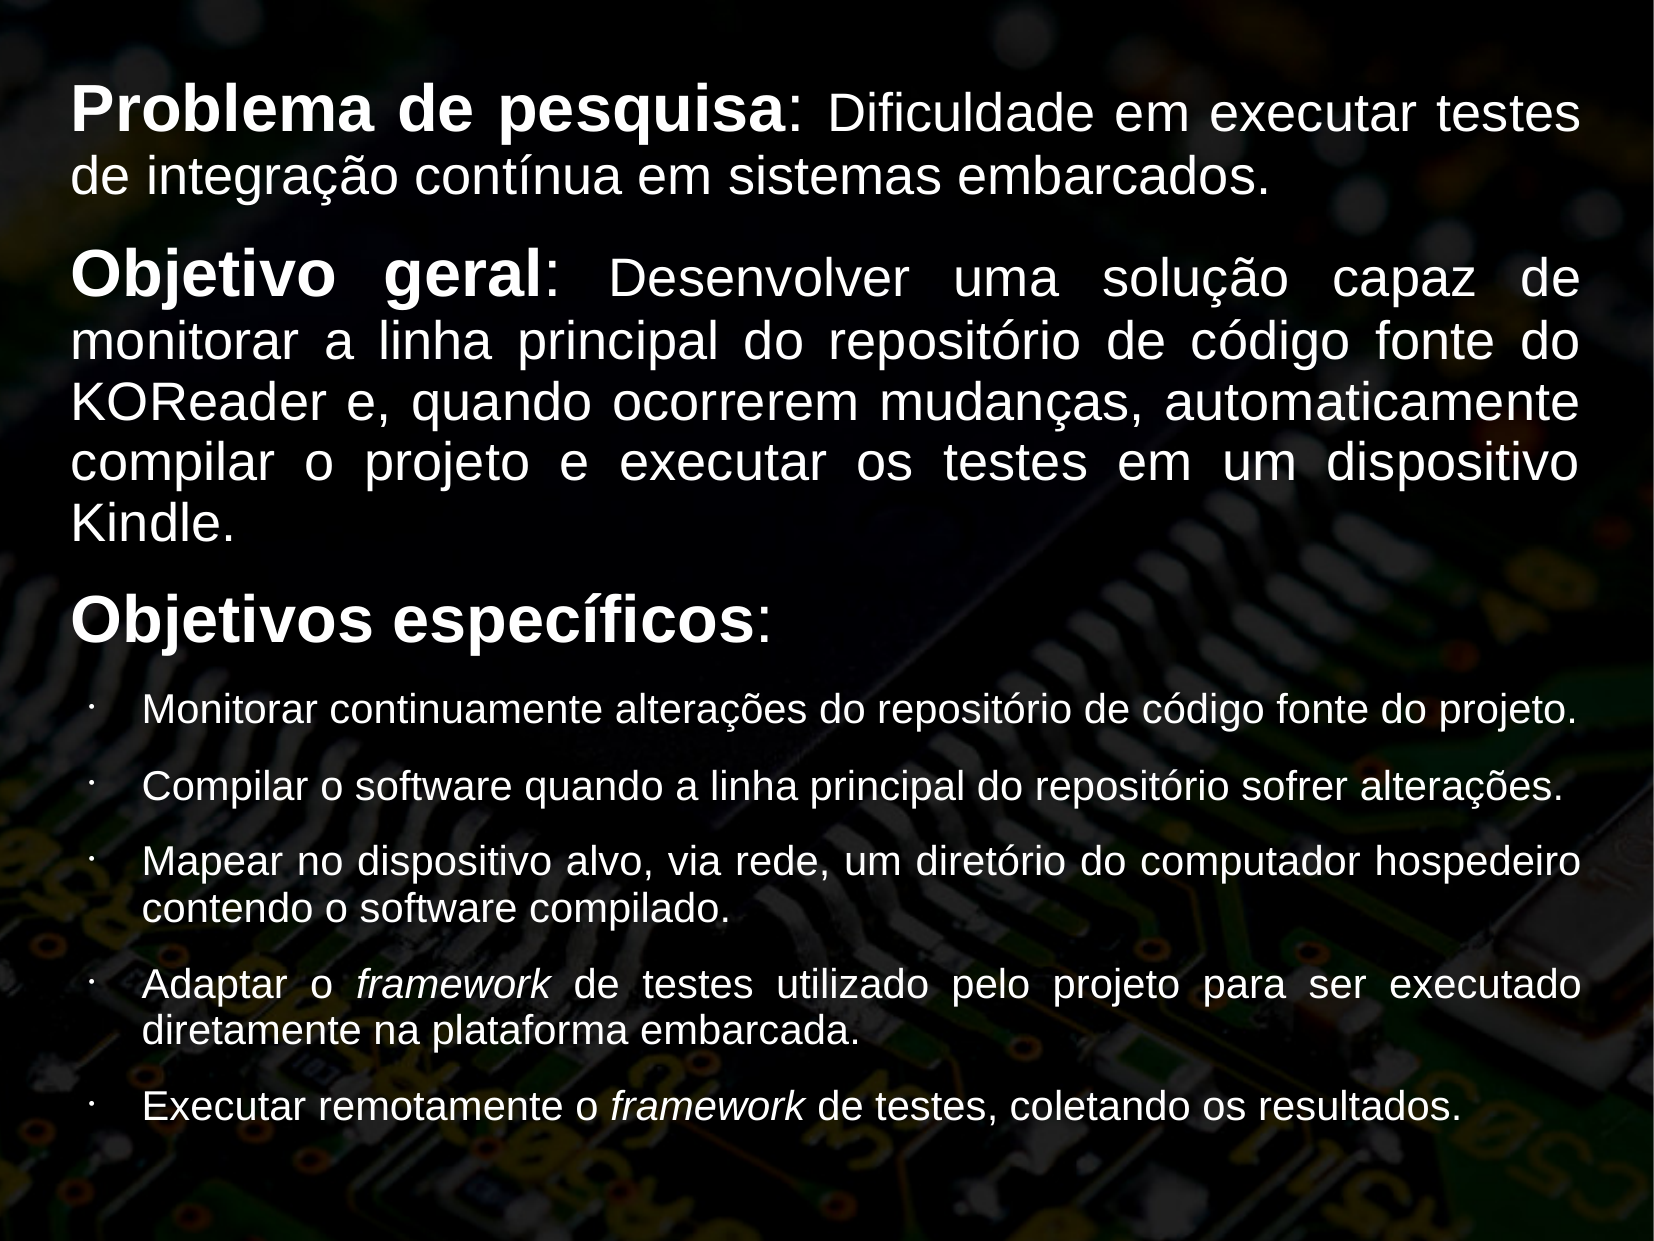

# Problema de pesquisa: Dificuldade em executar testes de integração contínua em sistemas embarcados.
Objetivo geral: Desenvolver uma solução capaz de monitorar a linha principal do repositório de código fonte do KOReader e, quando ocorrerem mudanças, automaticamente compilar o projeto e executar os testes em um dispositivo Kindle.
Objetivos específicos:
Monitorar continuamente alterações do repositório de código fonte do projeto.
Compilar o software quando a linha principal do repositório sofrer alterações.
Mapear no dispositivo alvo, via rede, um diretório do computador hospedeiro contendo o software compilado.
Adaptar o framework de testes utilizado pelo projeto para ser executado diretamente na plataforma embarcada.
Executar remotamente o framework de testes, coletando os resultados.